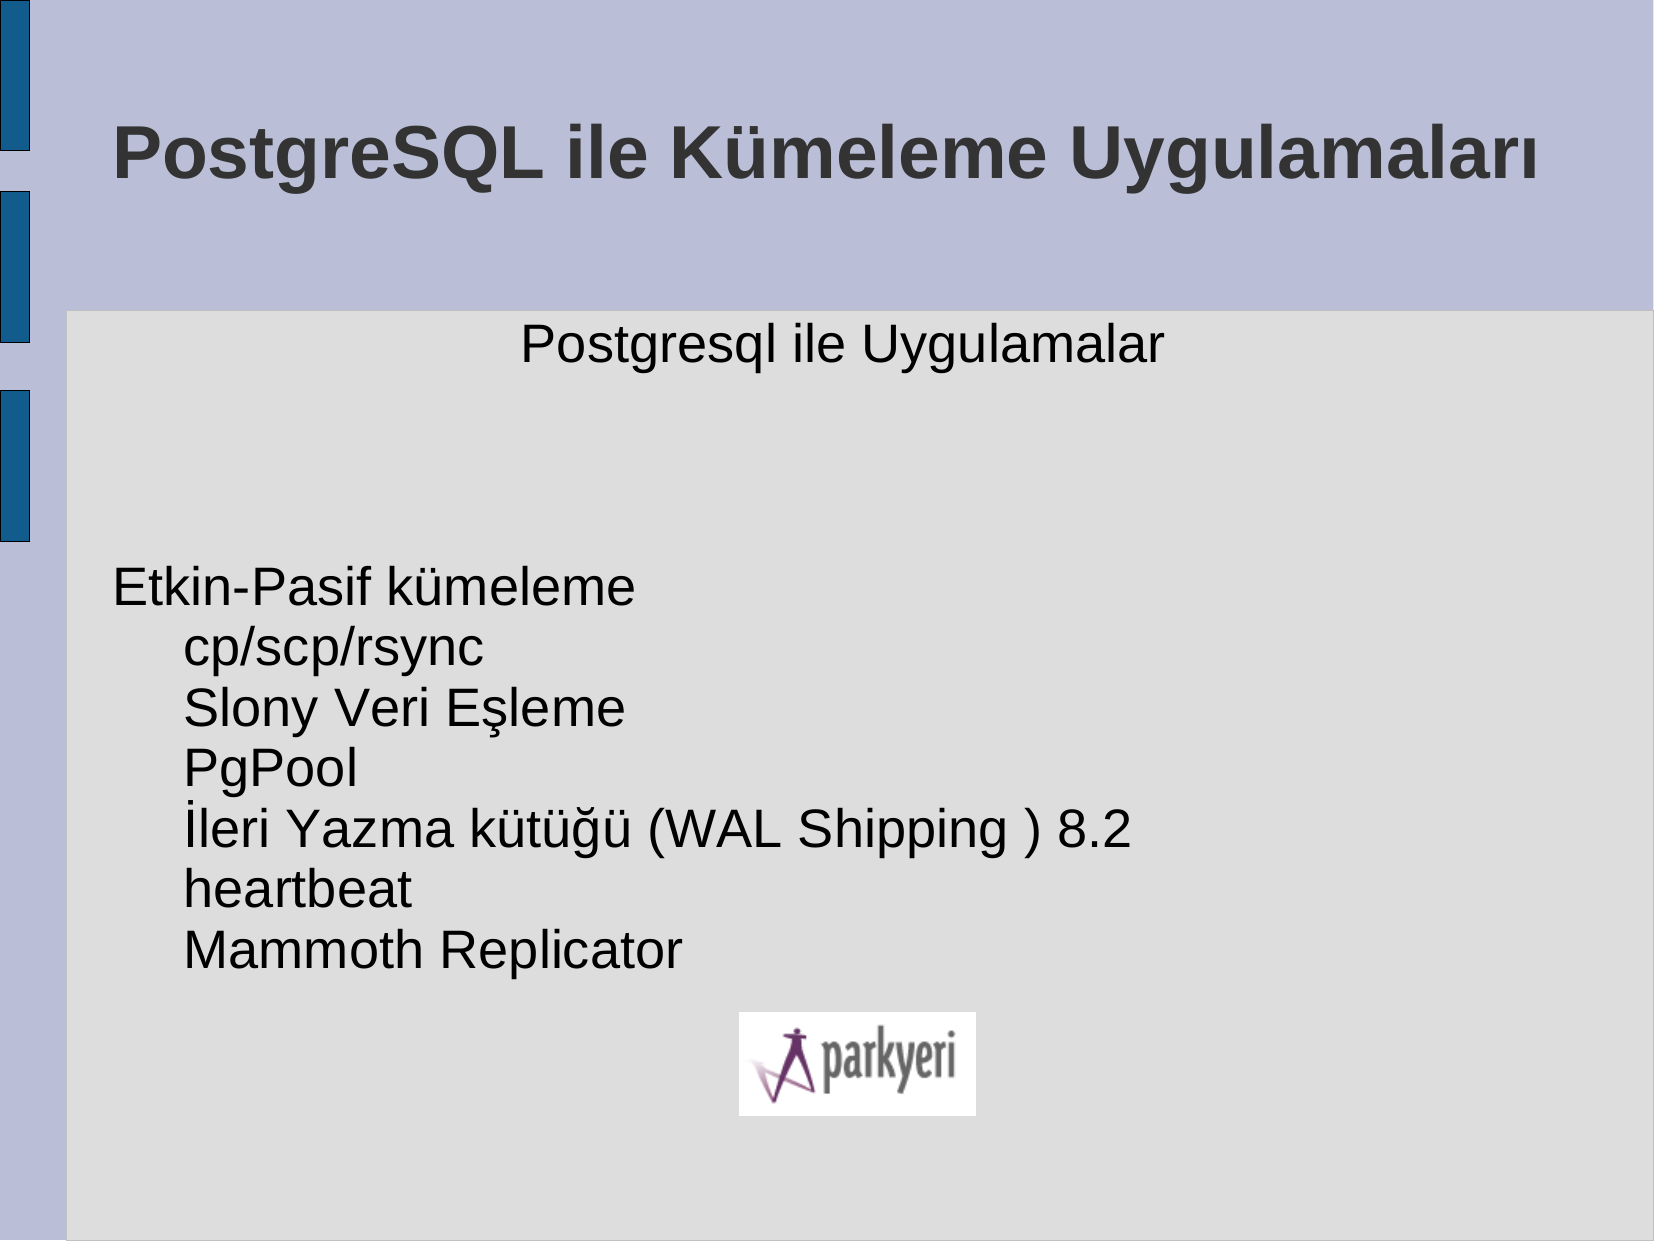

# PostgreSQL ile Kümeleme Uygulamaları
Postgresql ile Uygulamalar
Etkin-Pasif kümeleme
cp/scp/rsync
Slony Veri Eşleme
PgPool
İleri Yazma kütüğü (WAL Shipping ) 8.2
heartbeat
Mammoth Replicator